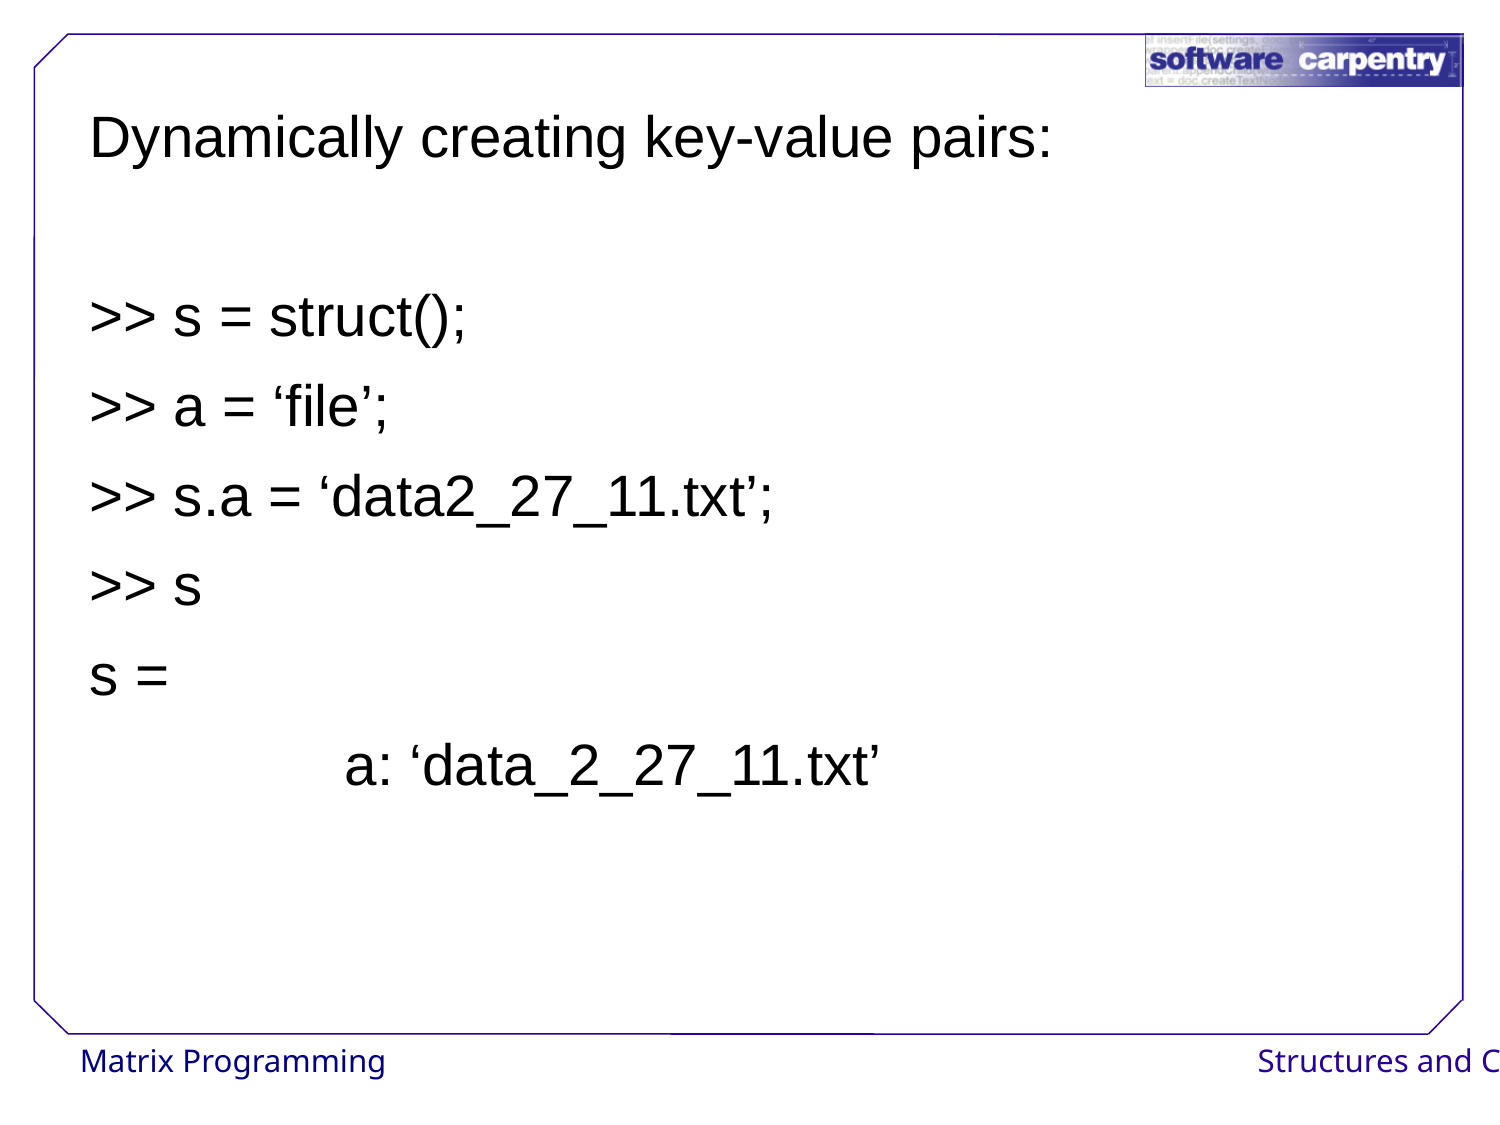

# Dynamically creating key-value pairs:
>> s = struct();
>> a = ‘file’;
>> s.a = ‘data2_27_11.txt’;
>> s
s =
	 a: ‘data_2_27_11.txt’